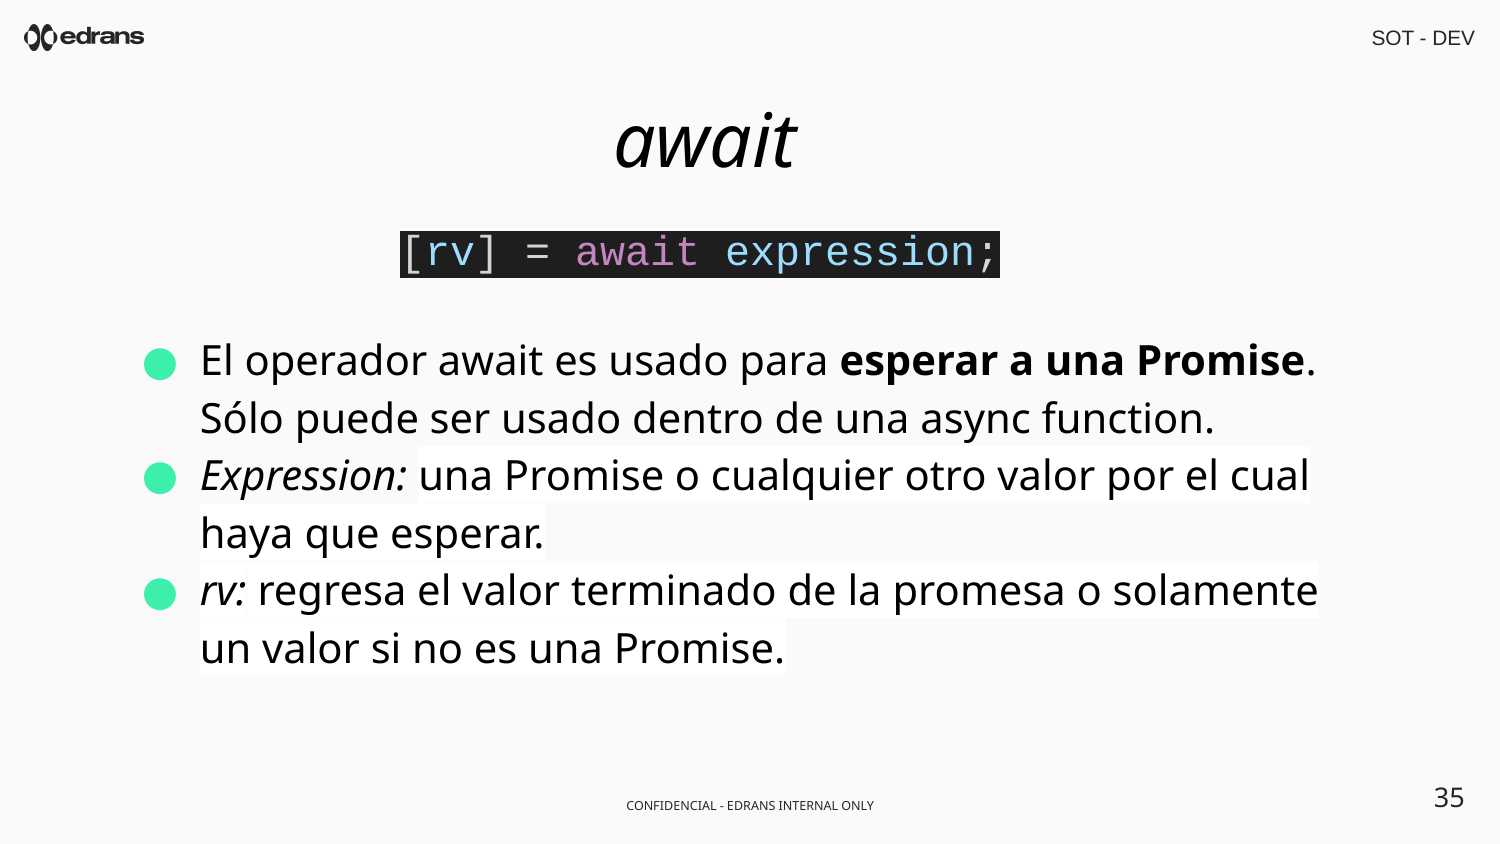

SOT - DEV
await
[rv] = await expression;
El operador await es usado para esperar a una Promise. Sólo puede ser usado dentro de una async function.
Expression: una Promise o cualquier otro valor por el cual haya que esperar.
rv: regresa el valor terminado de la promesa o solamente un valor si no es una Promise.
CONFIDENCIAL - EDRANS INTERNAL ONLY